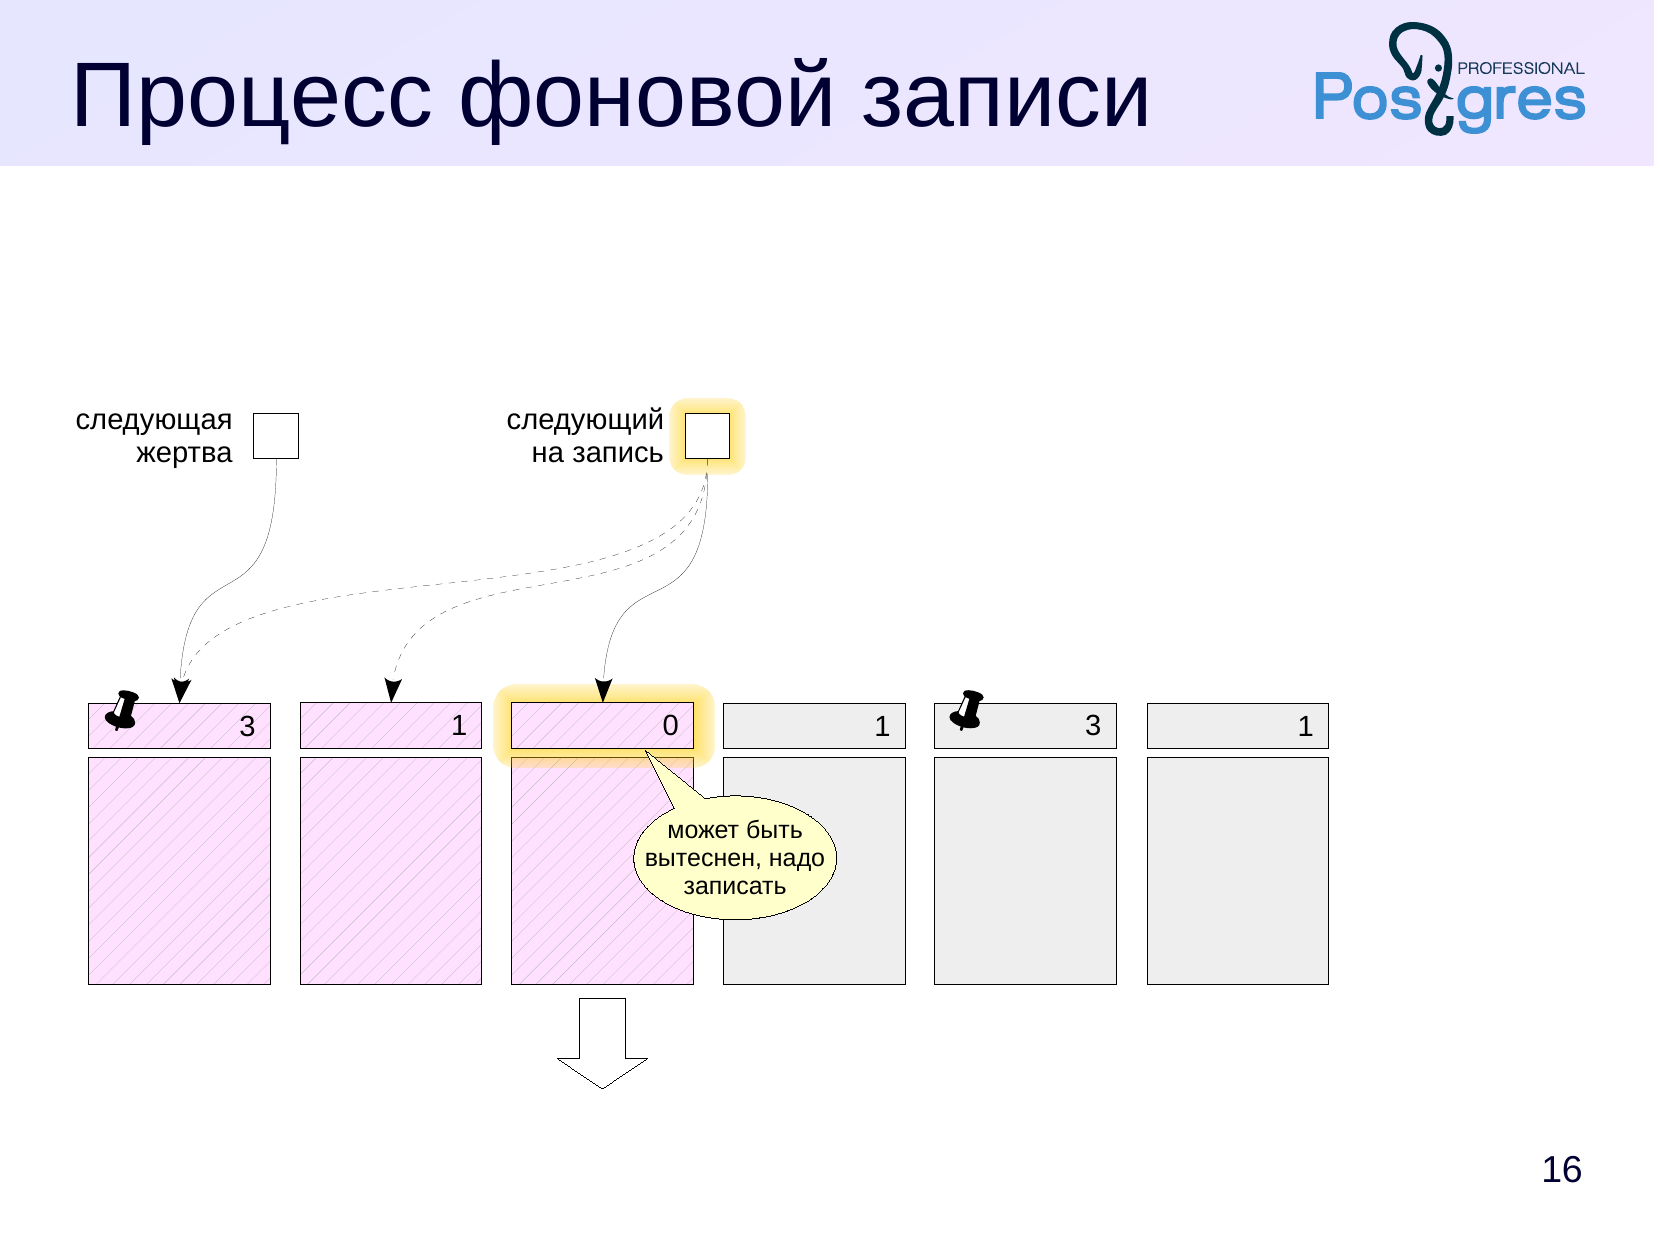

# Процесс фоновой записи
следующая
жертва
следующий
на запись
1
0
3
3
1
1
может быть
вытеснен, надо
записать